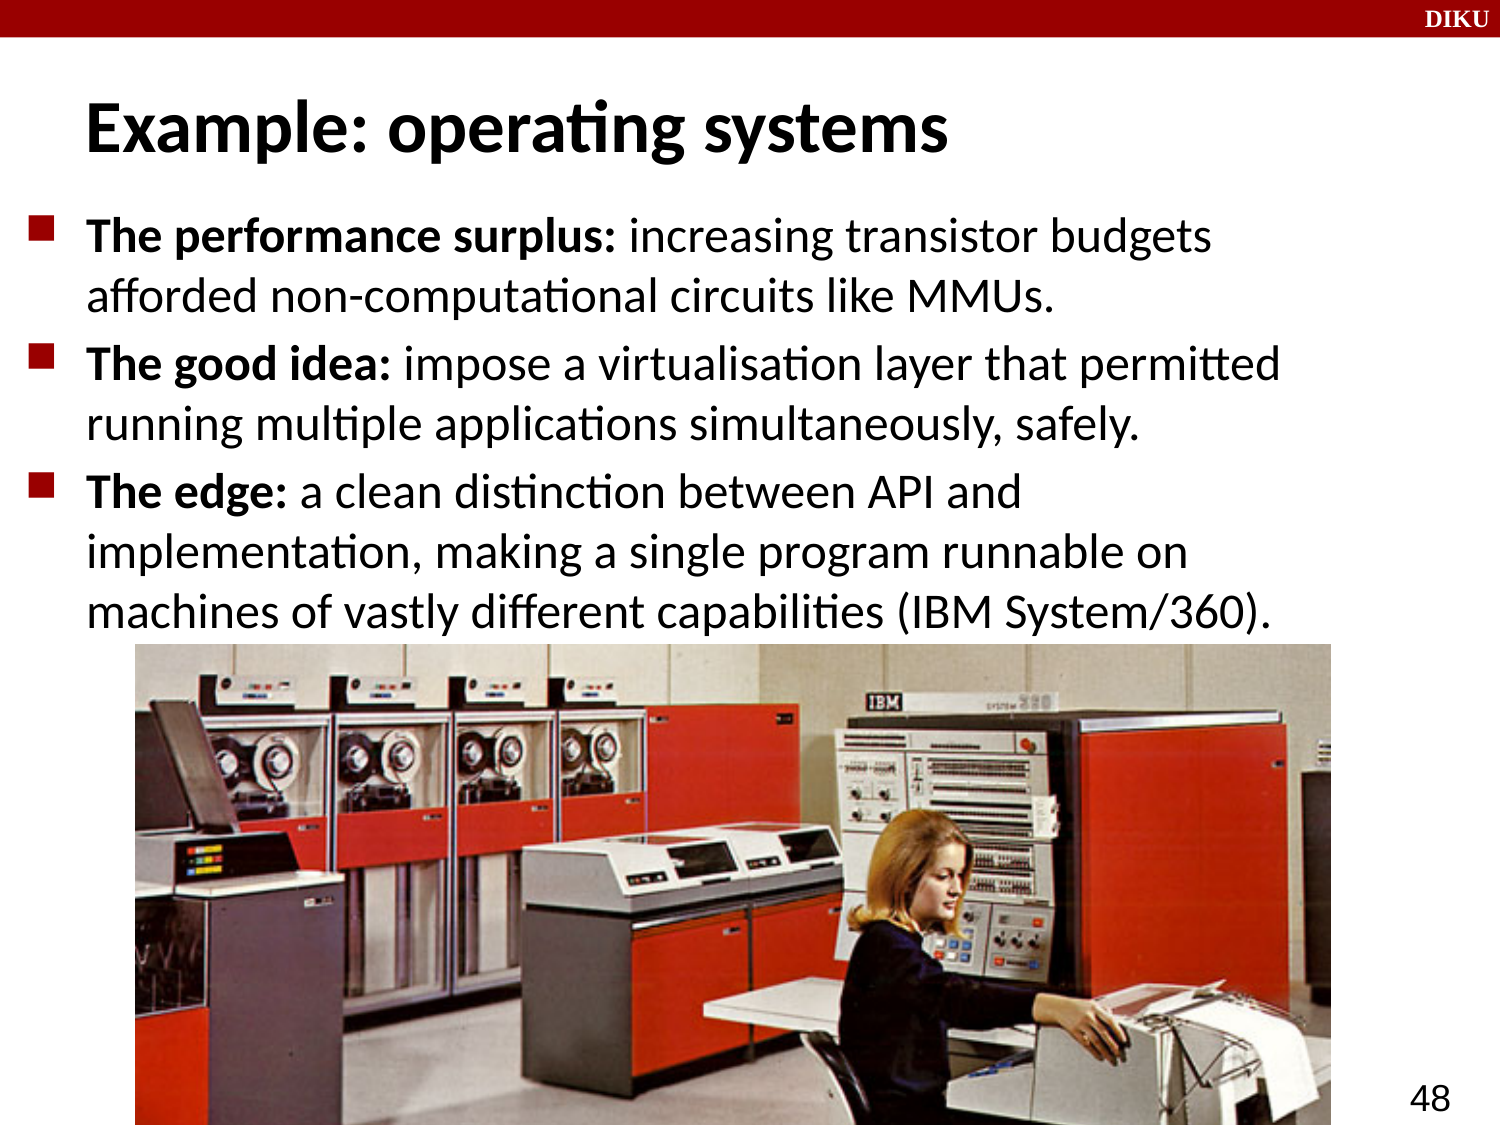

Example: operating systems
The performance surplus: increasing transistor budgets afforded non-computational circuits like MMUs.
The good idea: impose a virtualisation layer that permitted running multiple applications simultaneously, safely.
The edge: a clean distinction between API and implementation, making a single program runnable on machines of vastly different capabilities (IBM System/360).